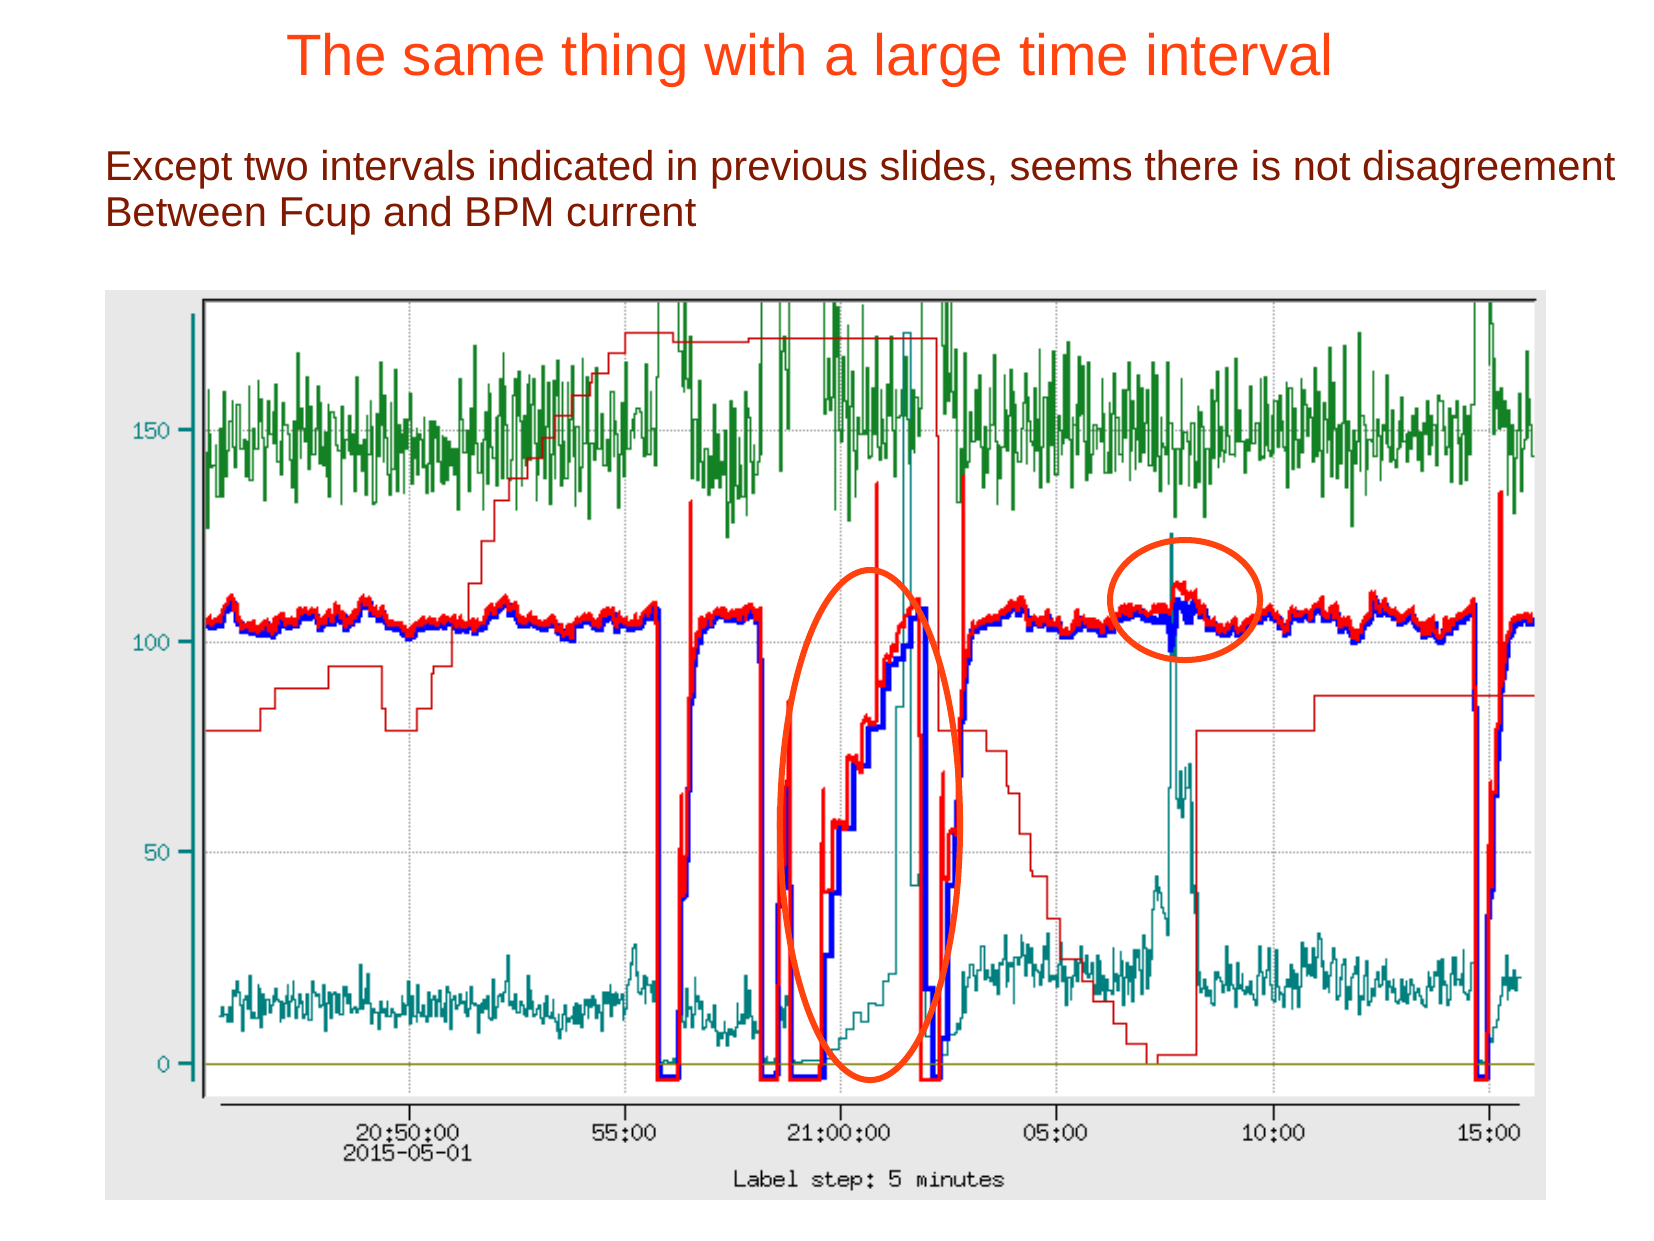

The same thing with a large time interval
Except two intervals indicated in previous slides, seems there is not disagreement
Between Fcup and BPM current